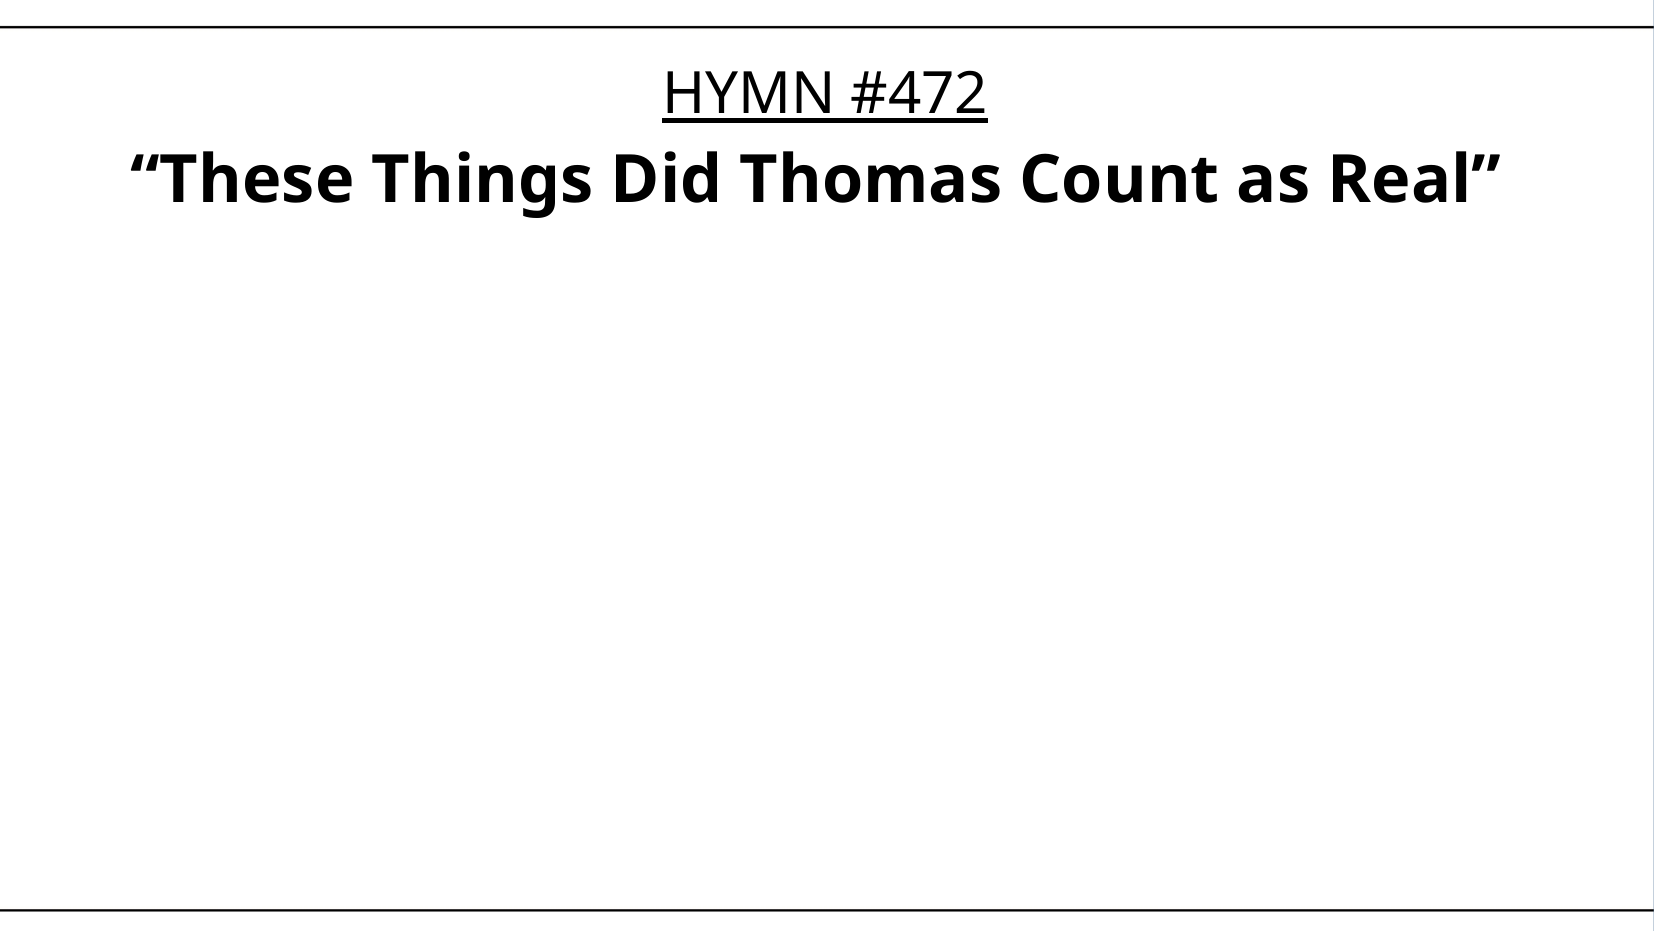

HYMN #472
“These Things Did Thomas Count as Real”